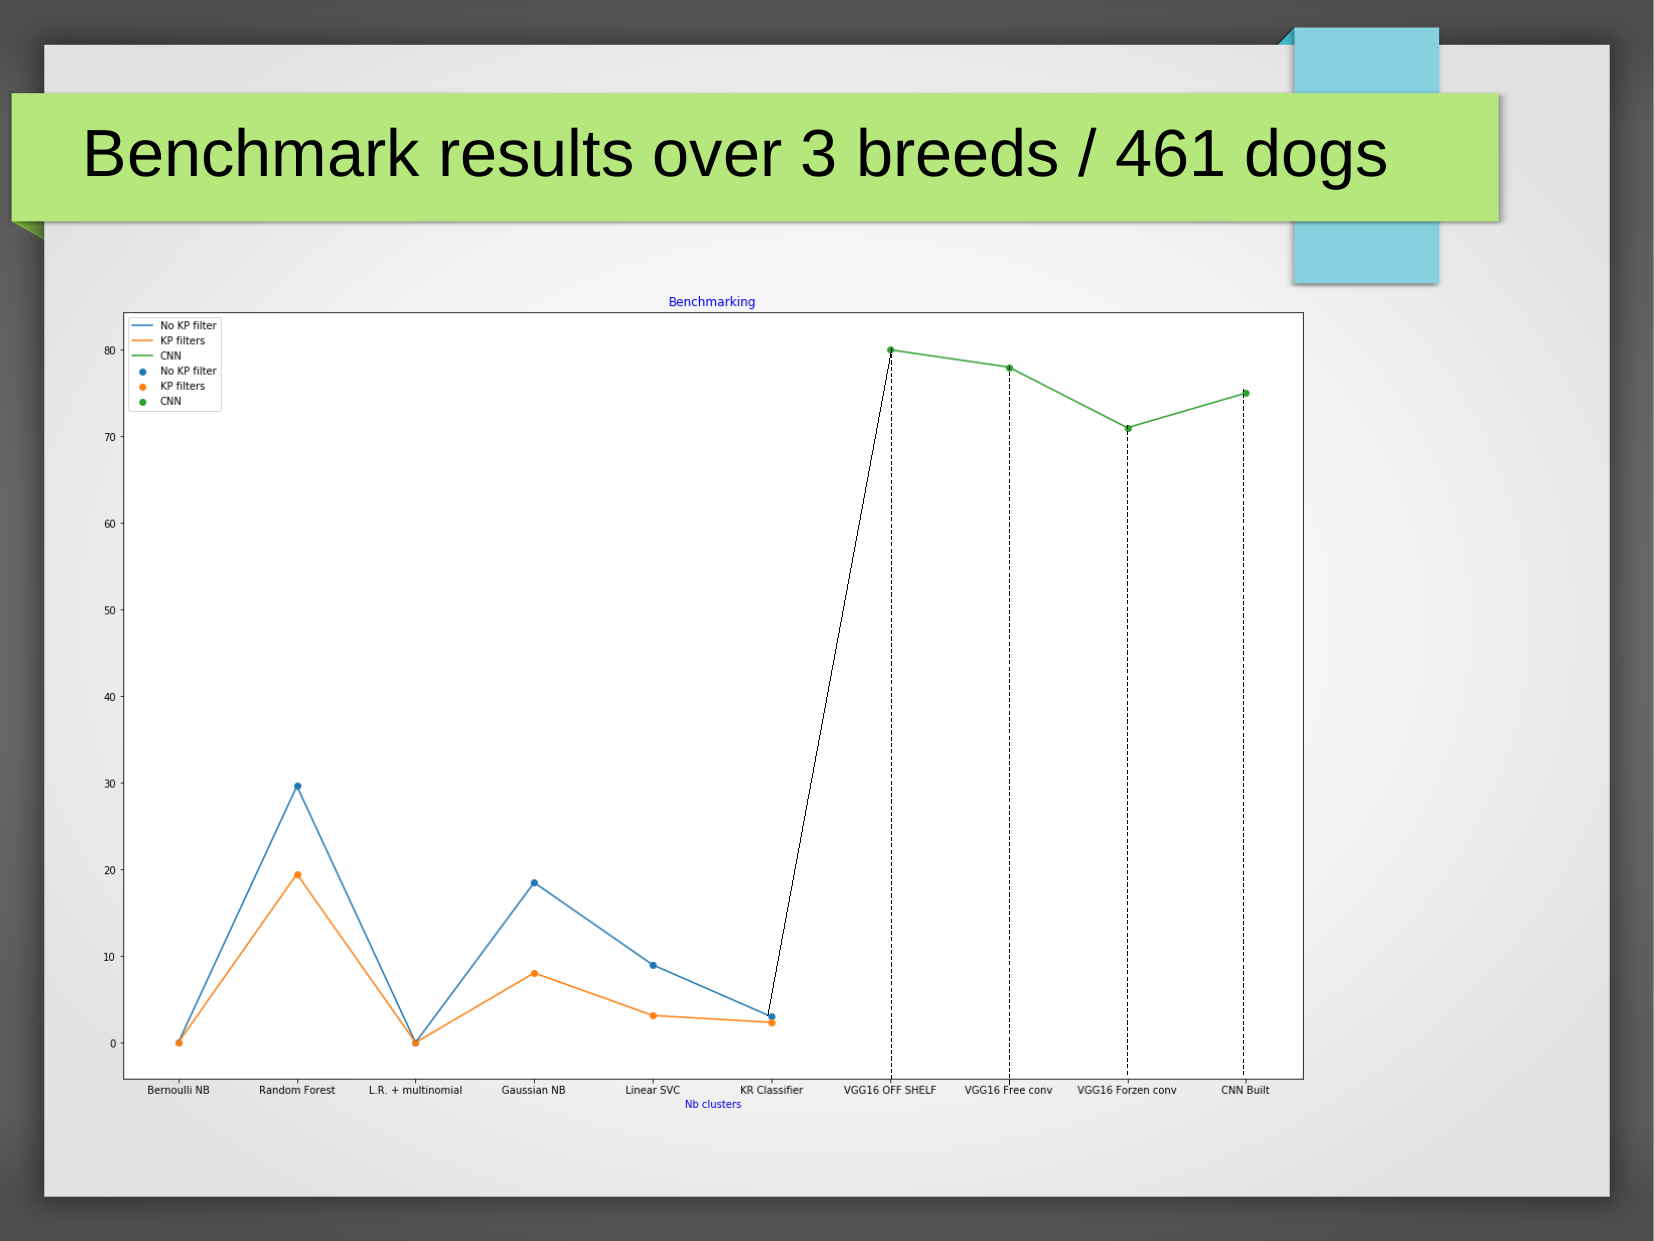

# Benchmark results over 3 breeds / 461 dogs